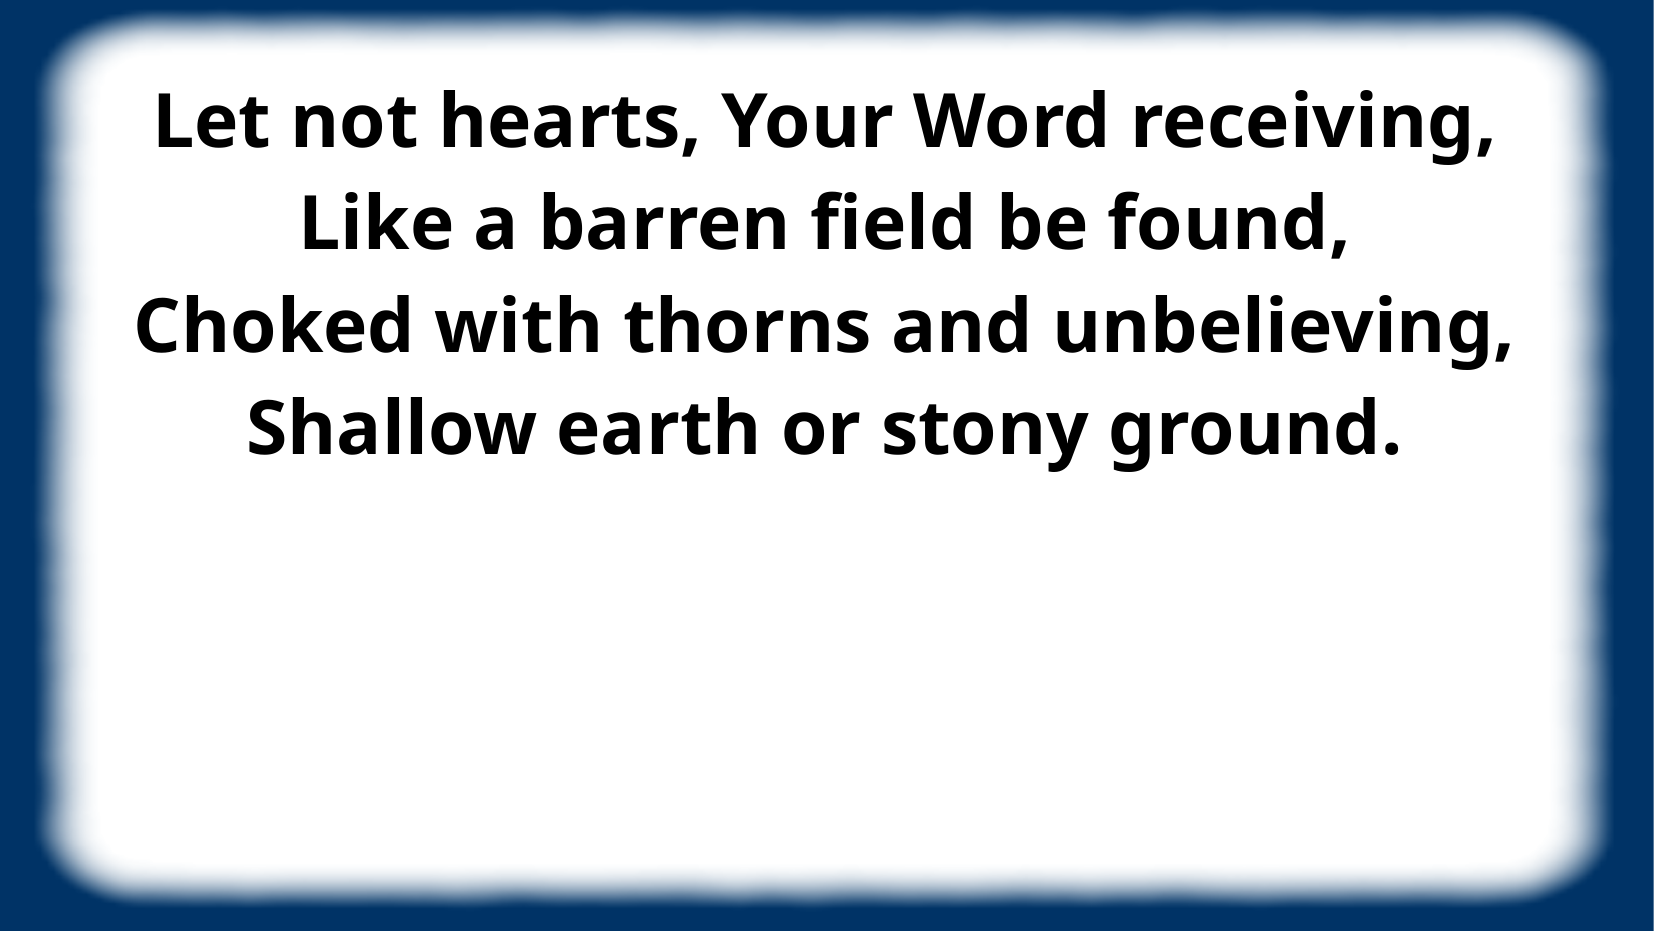

Let not hearts, Your Word receiving,
Like a barren field be found,
Choked with thorns and unbelieving,
Shallow earth or stony ground.